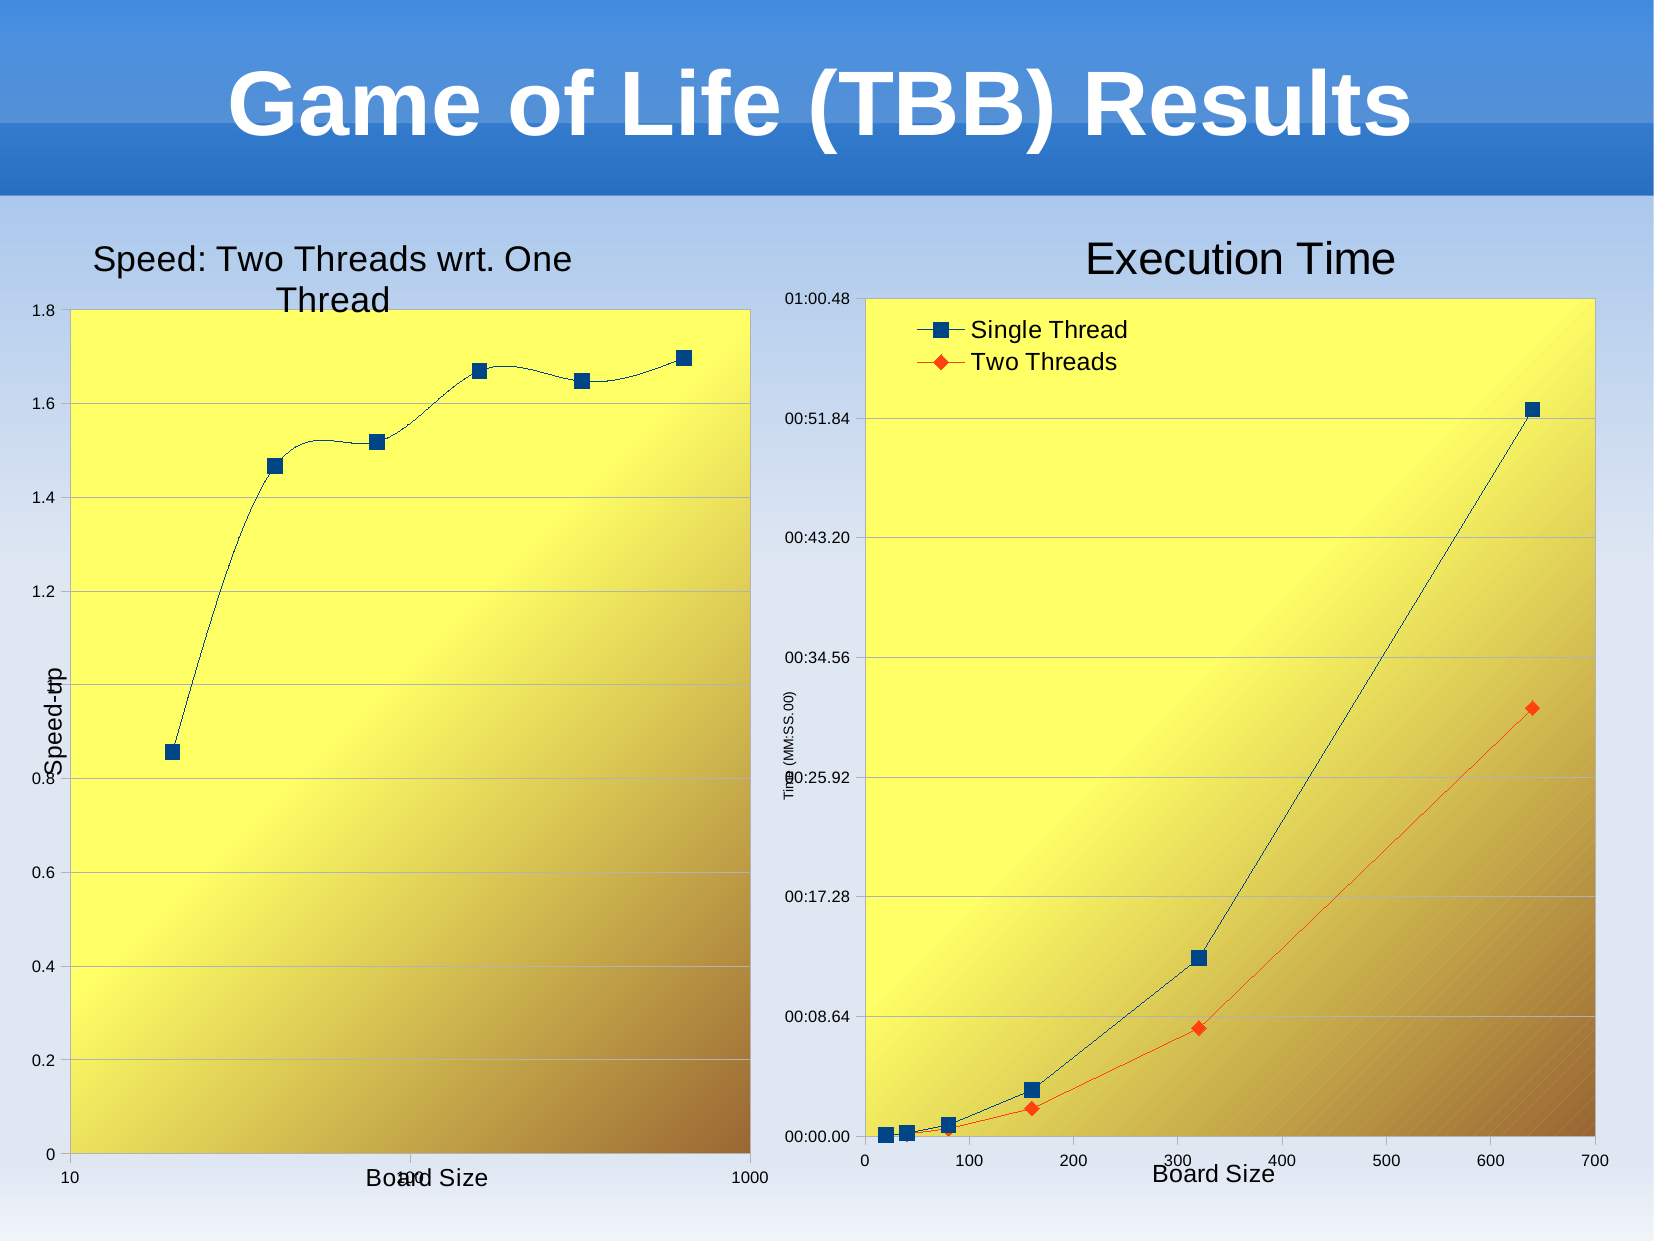

# Game of Life (TBB) Results
### Chart: Speed: Two Threads wrt. One Thread
| Category | Speedup |
|---|---|
### Chart: Execution Time
| Category | Single Thread | Two Threads |
|---|---|---|